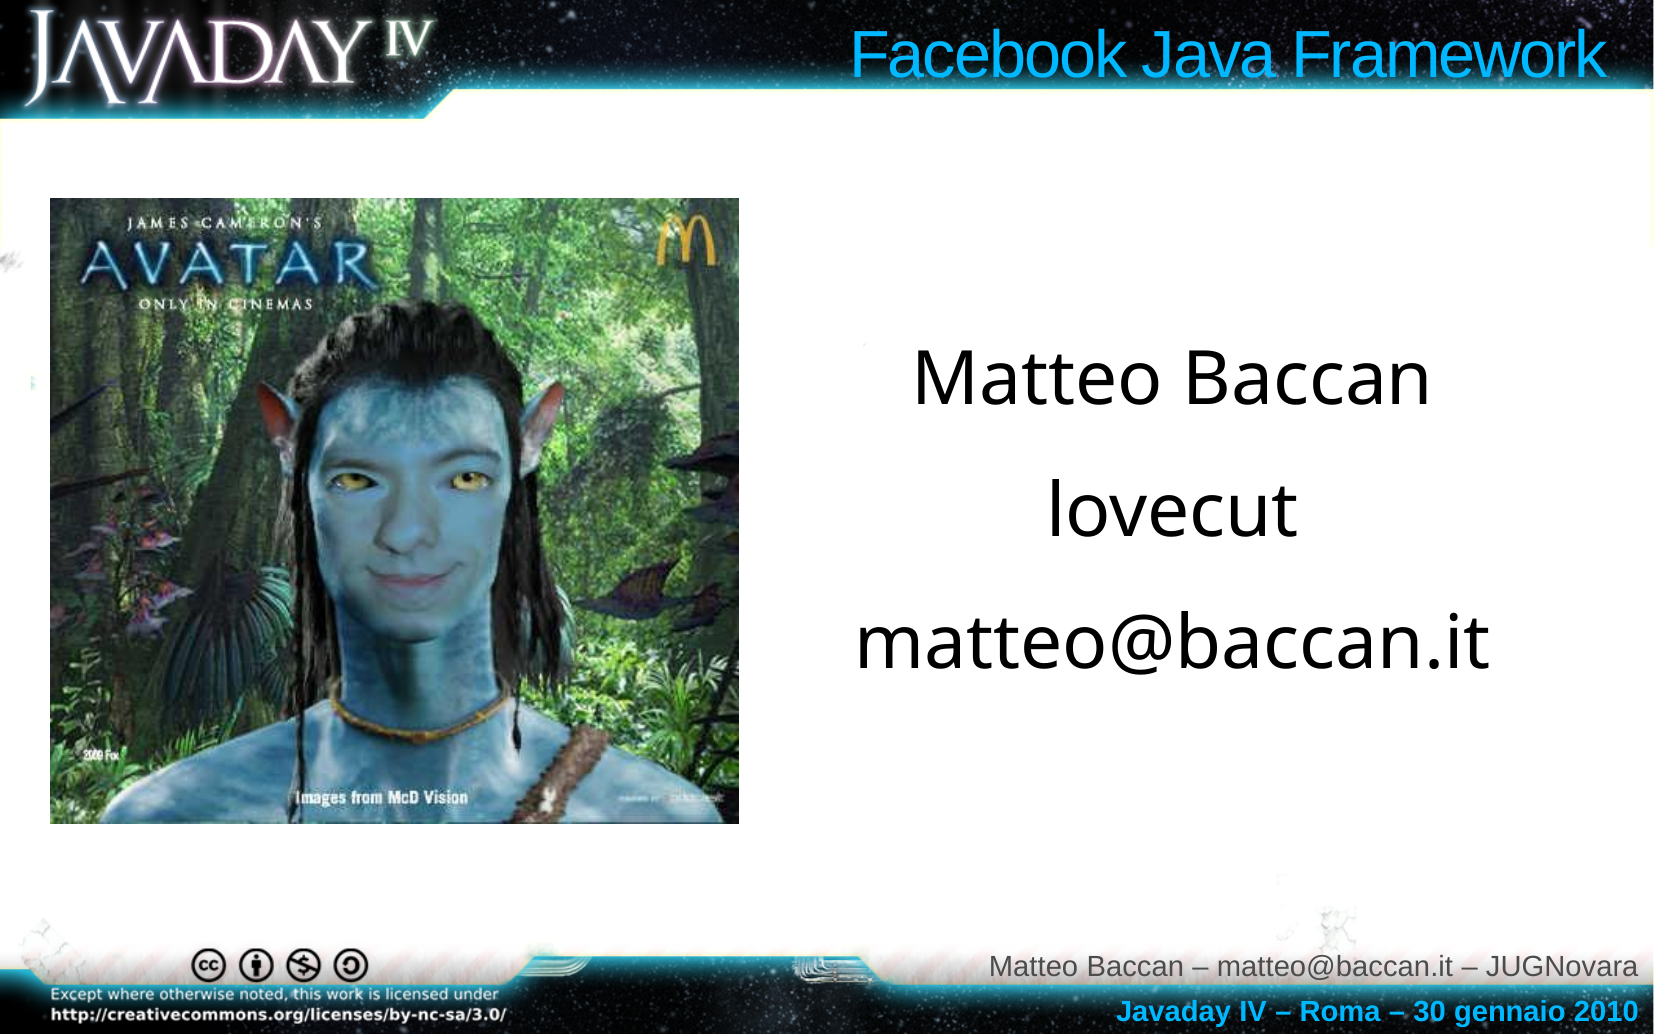

# Facebook Java Framework
Matteo Baccan
lovecut
matteo@baccan.it